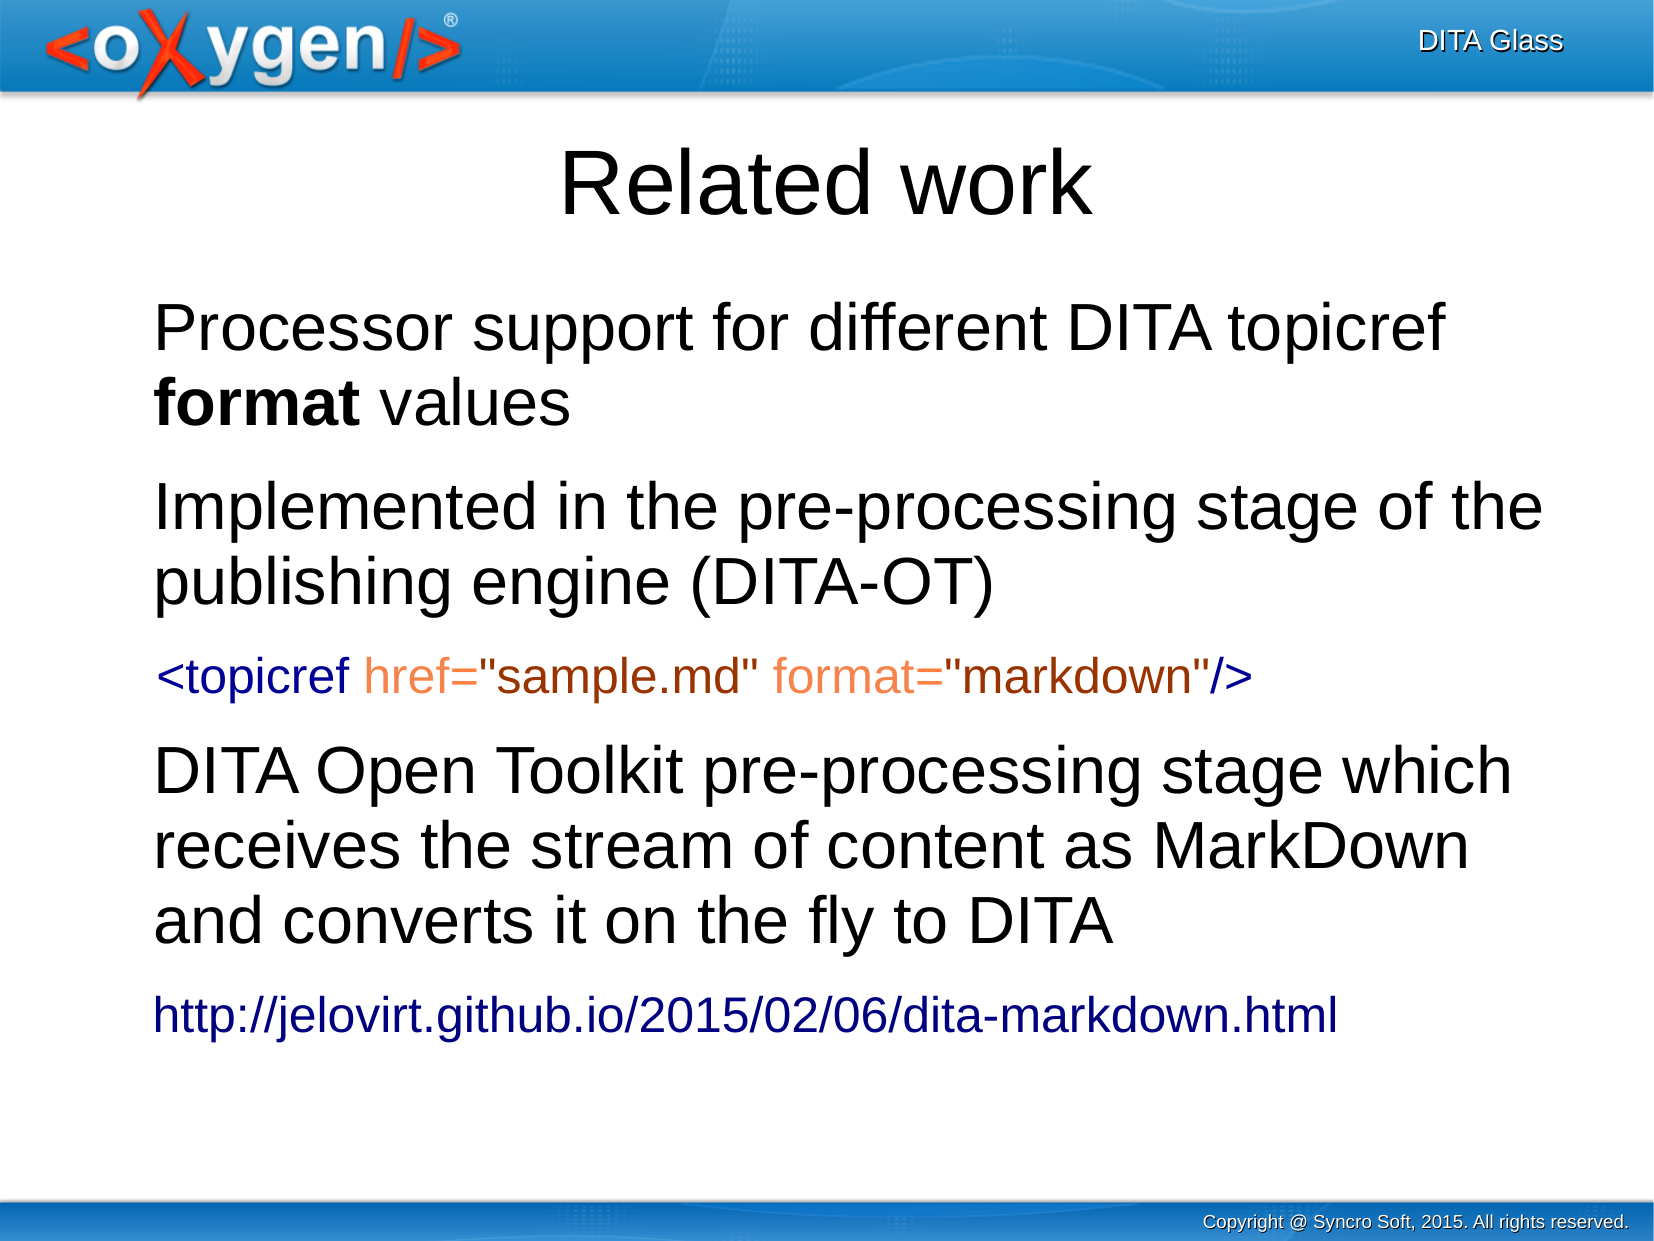

# Related work
Processor support for different DITA topicref format values
Implemented in the pre-processing stage of the publishing engine (DITA-OT)
 <topicref href="sample.md" format="markdown"/>
DITA Open Toolkit pre-processing stage which receives the stream of content as MarkDown and converts it on the fly to DITA
 http://jelovirt.github.io/2015/02/06/dita-markdown.html